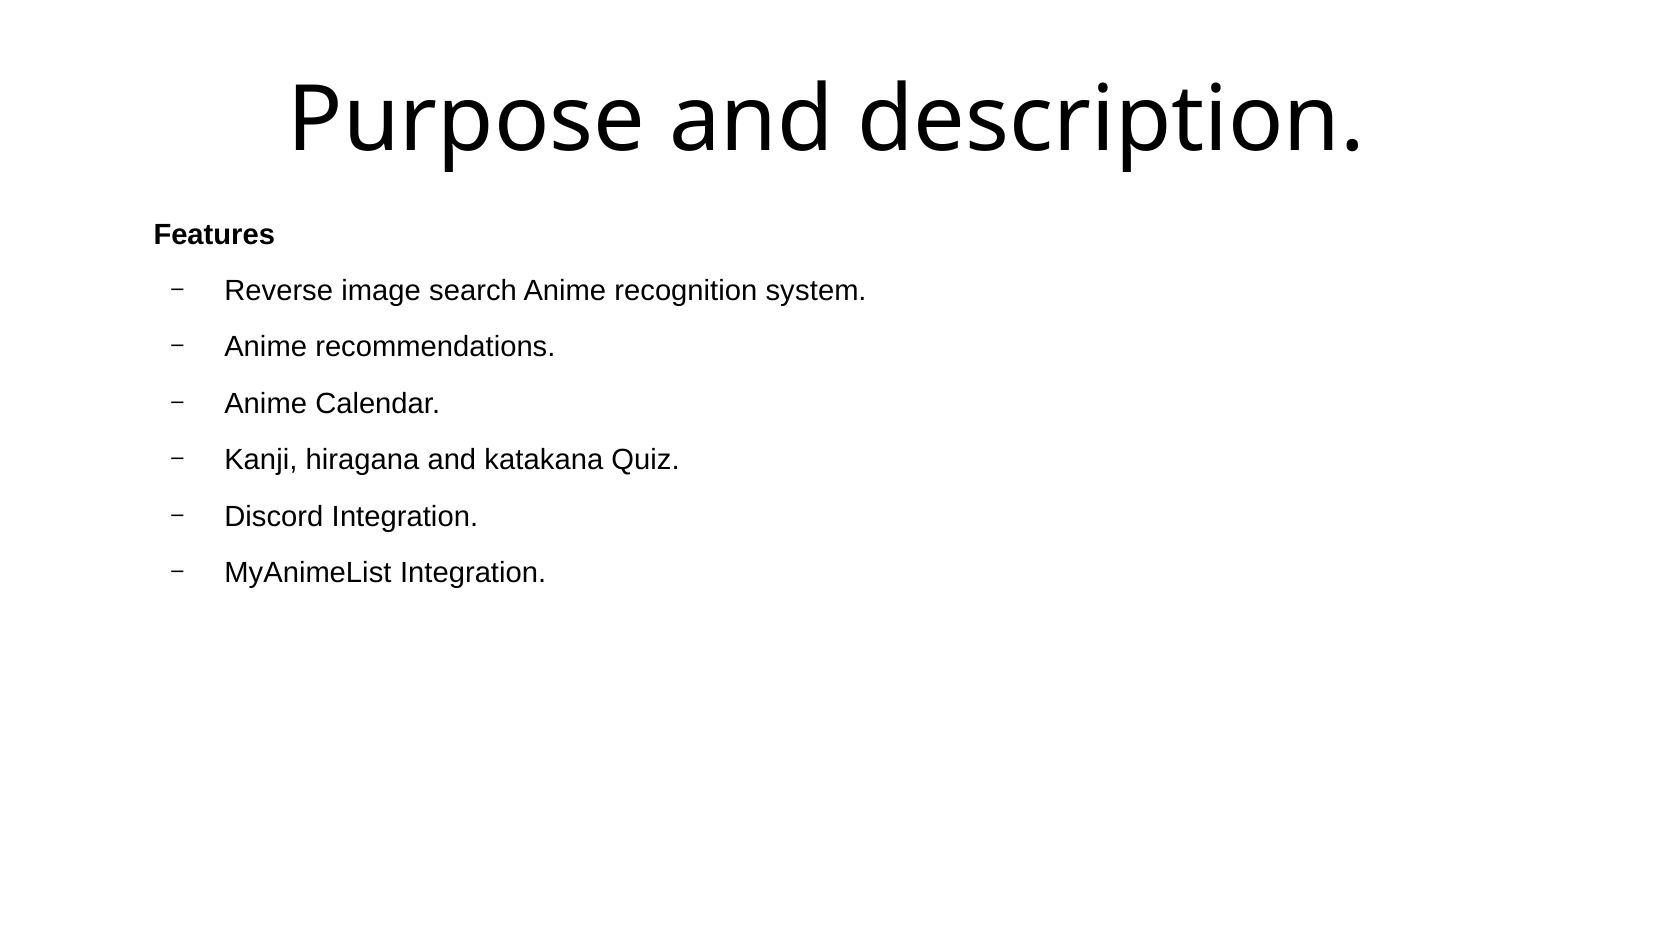

# Purpose and description.
Features
Reverse image search Anime recognition system.
Anime recommendations.
Anime Calendar.
Kanji, hiragana and katakana Quiz.
Discord Integration.
MyAnimeList Integration.